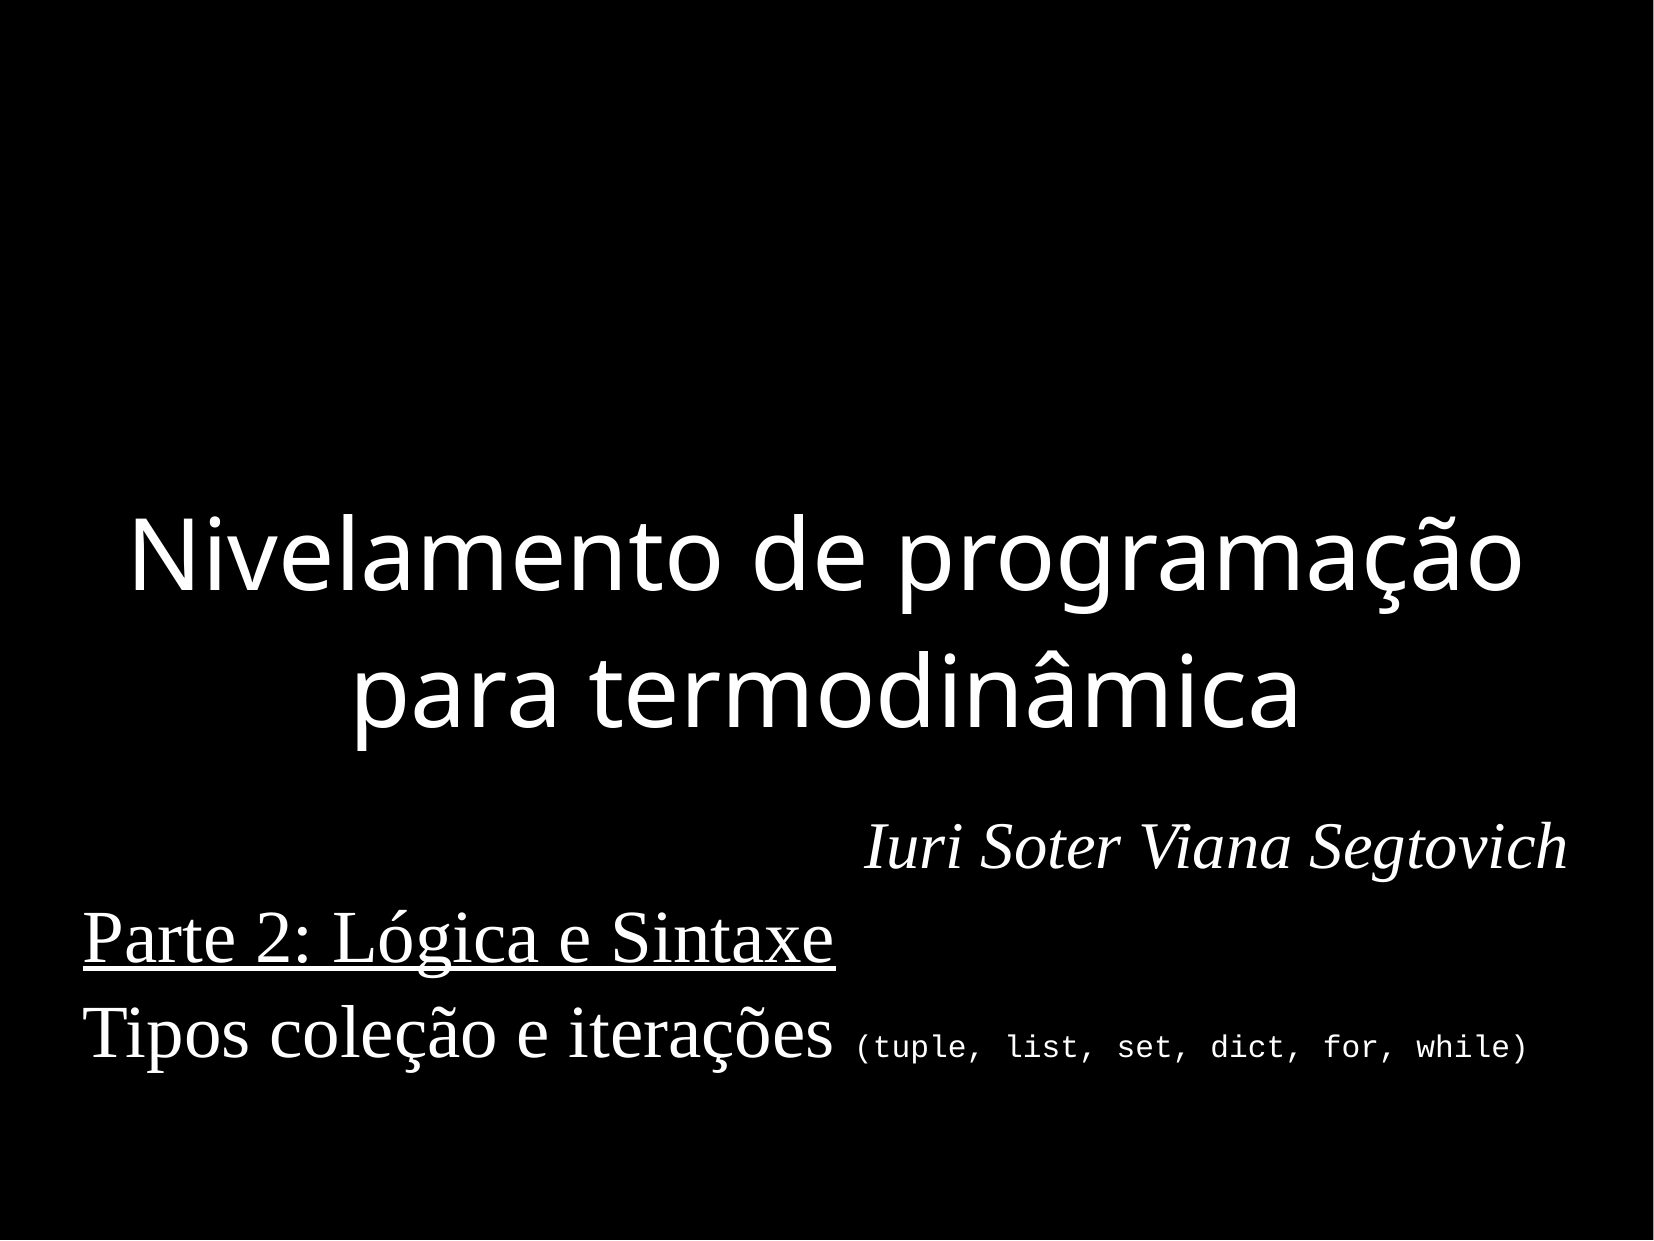

# Nivelamento de programação para termodinâmica
Iuri Soter Viana Segtovich
Parte 2: Lógica e Sintaxe
Tipos coleção e iterações (tuple, list, set, dict, for, while)